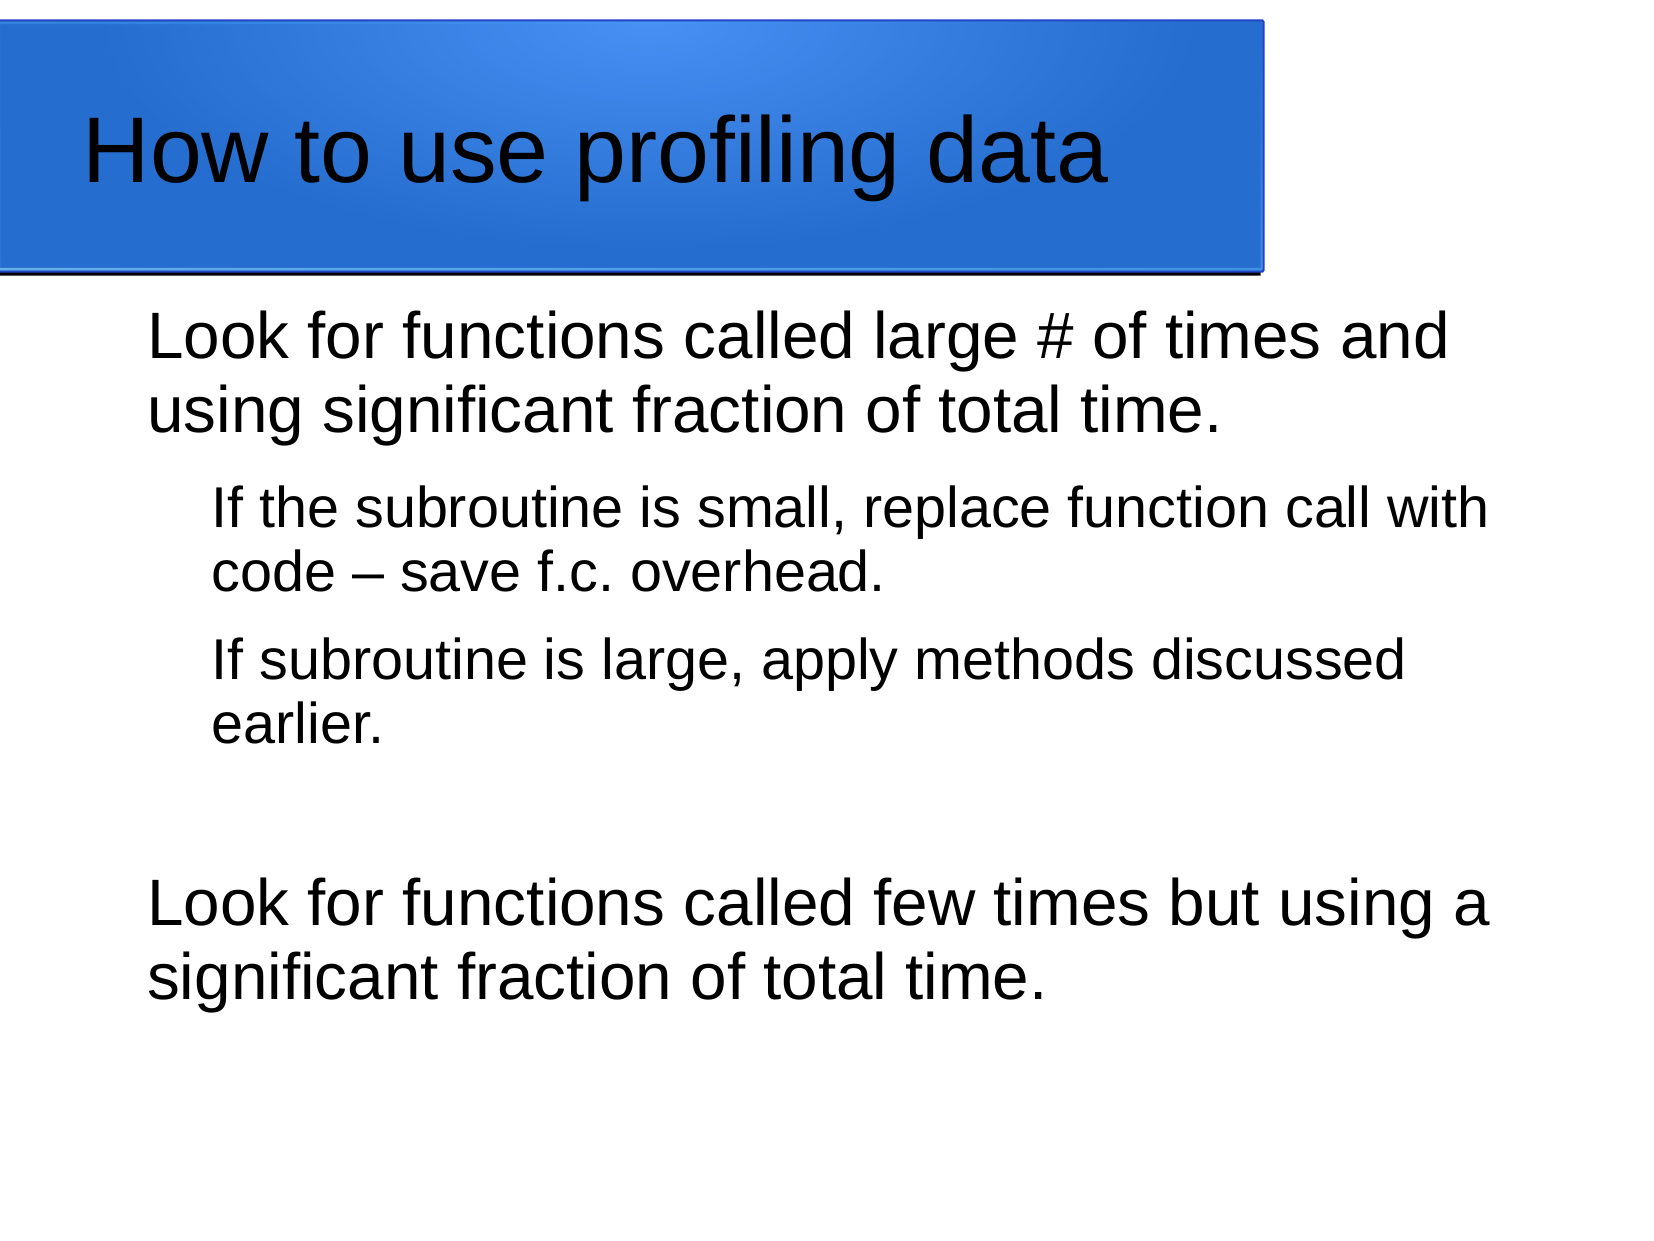

# How to use profiling data
Look for functions called large # of times and using significant fraction of total time.
If the subroutine is small, replace function call with code – save f.c. overhead.
If subroutine is large, apply methods discussed earlier.
Look for functions called few times but using a significant fraction of total time.